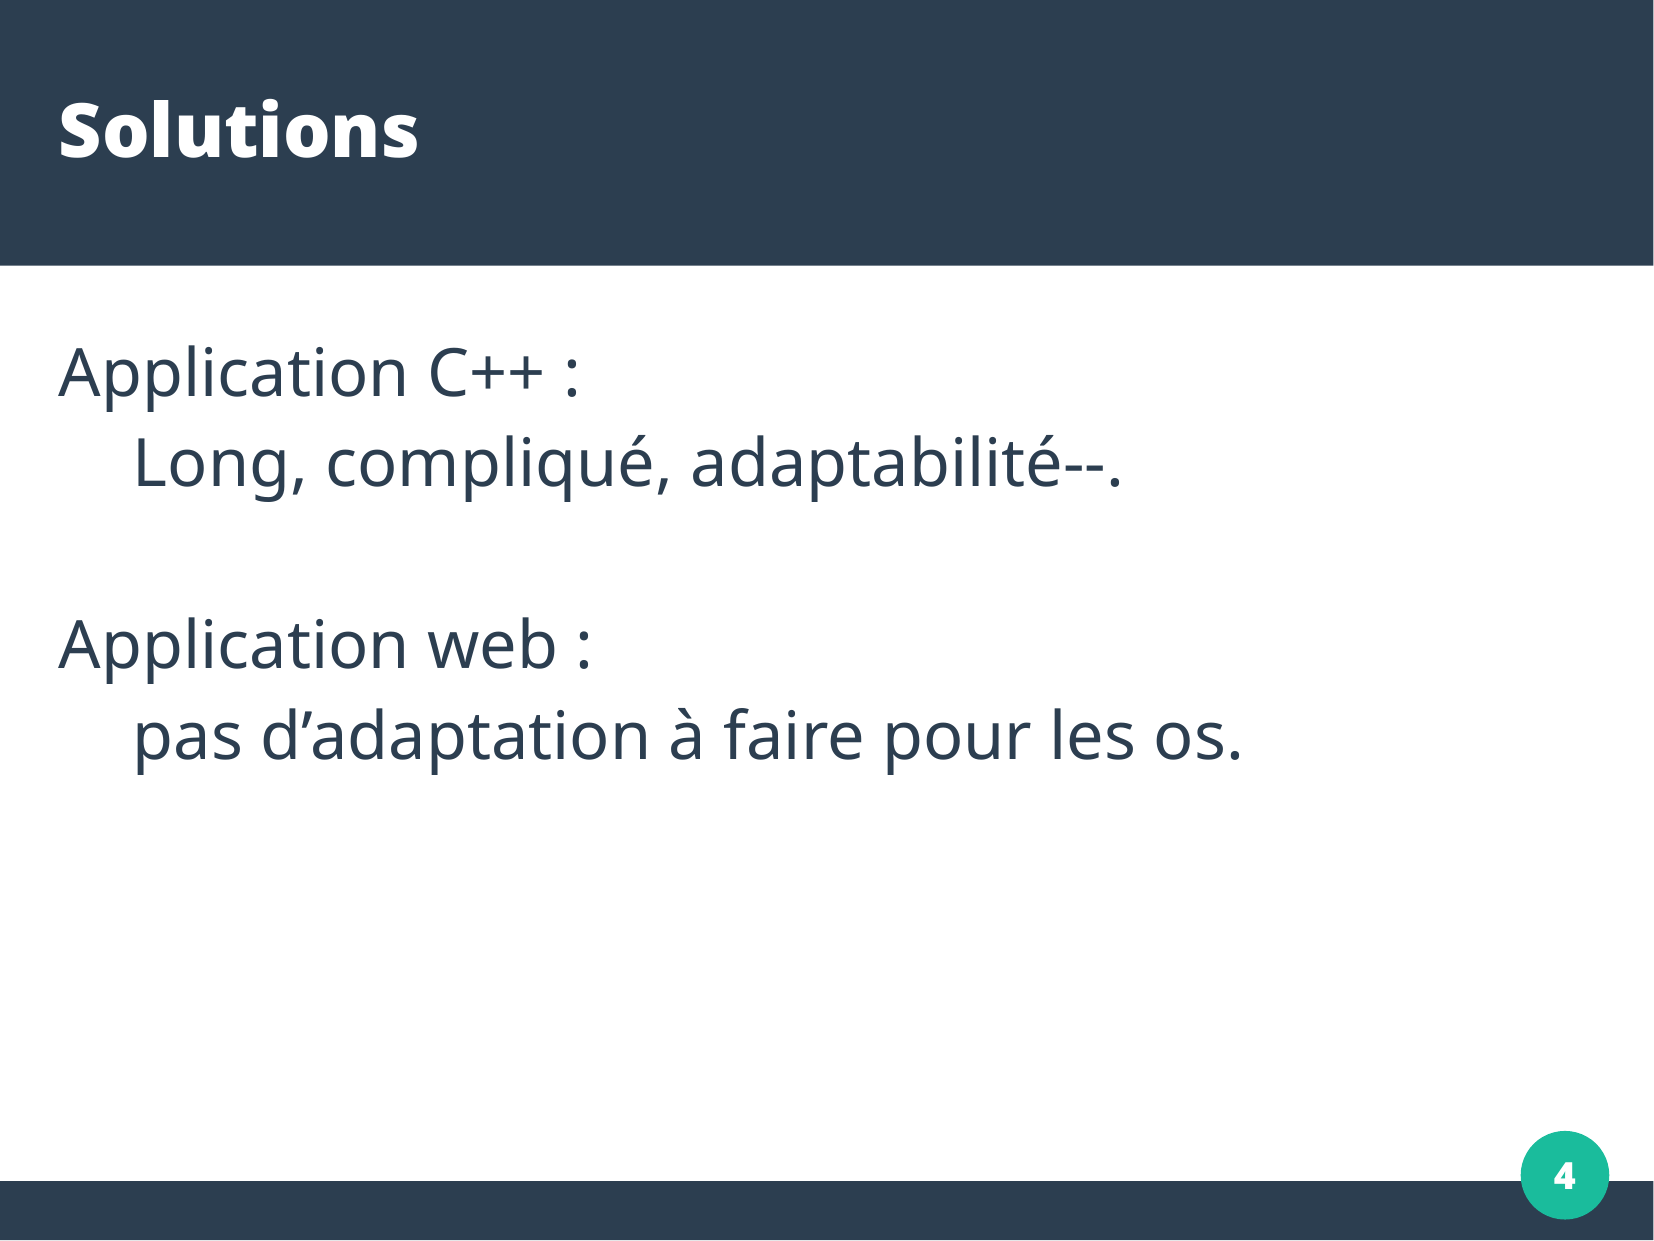

# Solutions
Application C++ :
	Long, compliqué, adaptabilité--.
Application web :
	pas d’adaptation à faire pour les os.
4